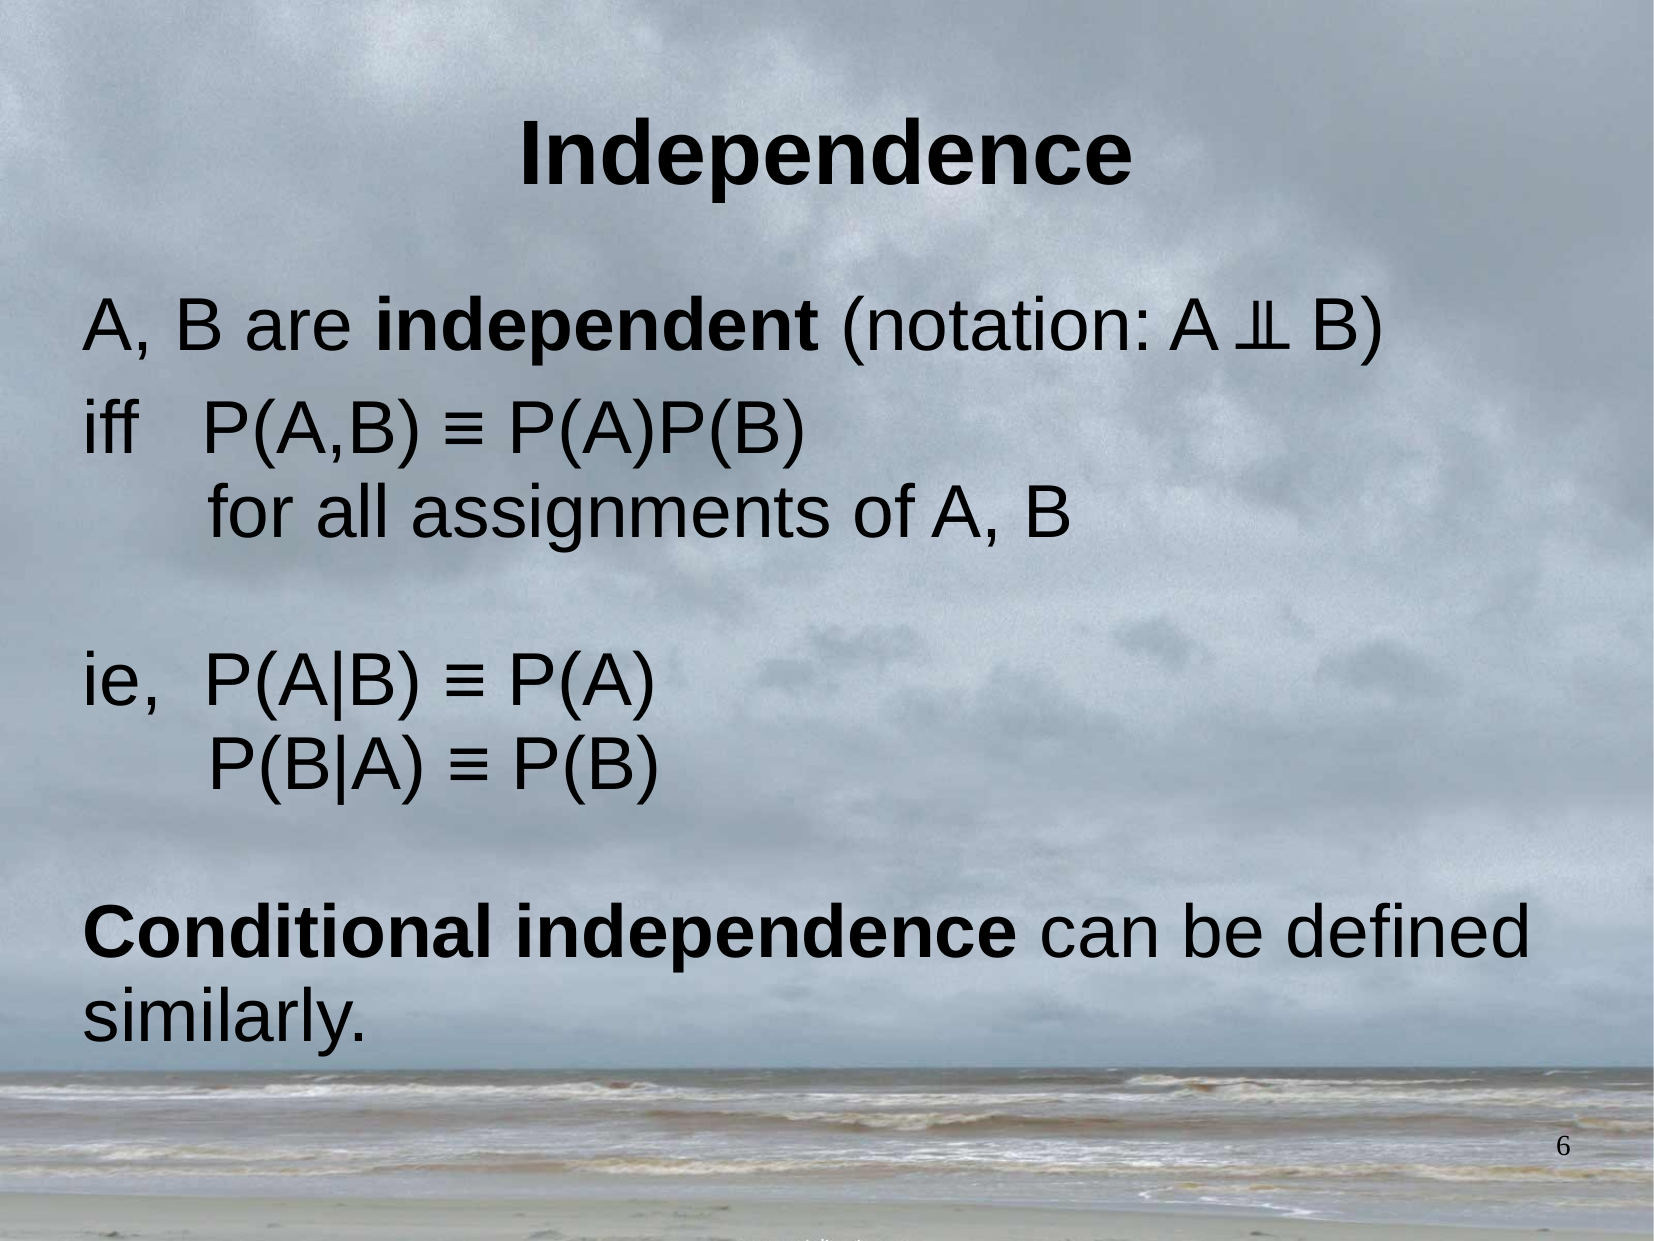

# Independence
A, B are independent (notation: A ╨ B)
iff P(A,B) ≡ P(A)P(B)
 for all assignments of A, B
ie, P(A|B) ≡ P(A)
 P(B|A) ≡ P(B)
Conditional independence can be defined similarly.
6